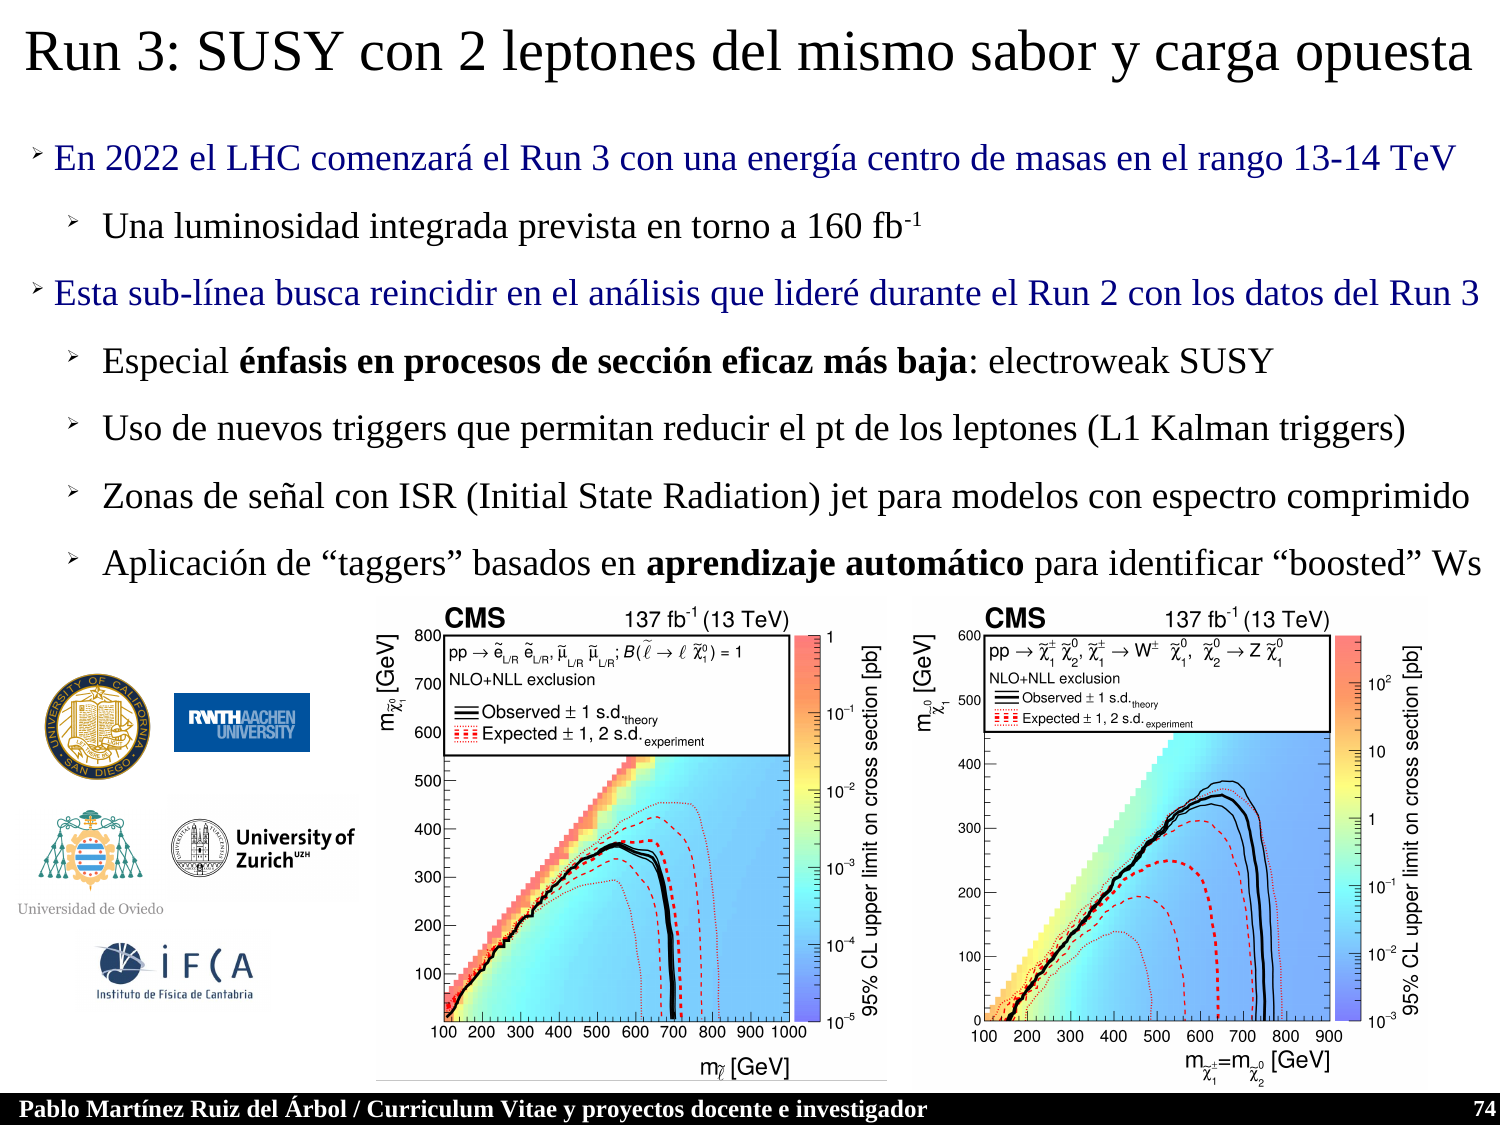

Run 3: SUSY con 2 leptones del mismo sabor y carga opuesta
 En 2022 el LHC comenzará el Run 3 con una energía centro de masas en el rango 13-14 TeV
Una luminosidad integrada prevista en torno a 160 fb-1
 Esta sub-línea busca reincidir en el análisis que lideré durante el Run 2 con los datos del Run 3
Especial énfasis en procesos de sección eficaz más baja: electroweak SUSY
Uso de nuevos triggers que permitan reducir el pt de los leptones (L1 Kalman triggers)
Zonas de señal con ISR (Initial State Radiation) jet para modelos con espectro comprimido
Aplicación de “taggers” basados en aprendizaje automático para identificar “boosted” Ws
74